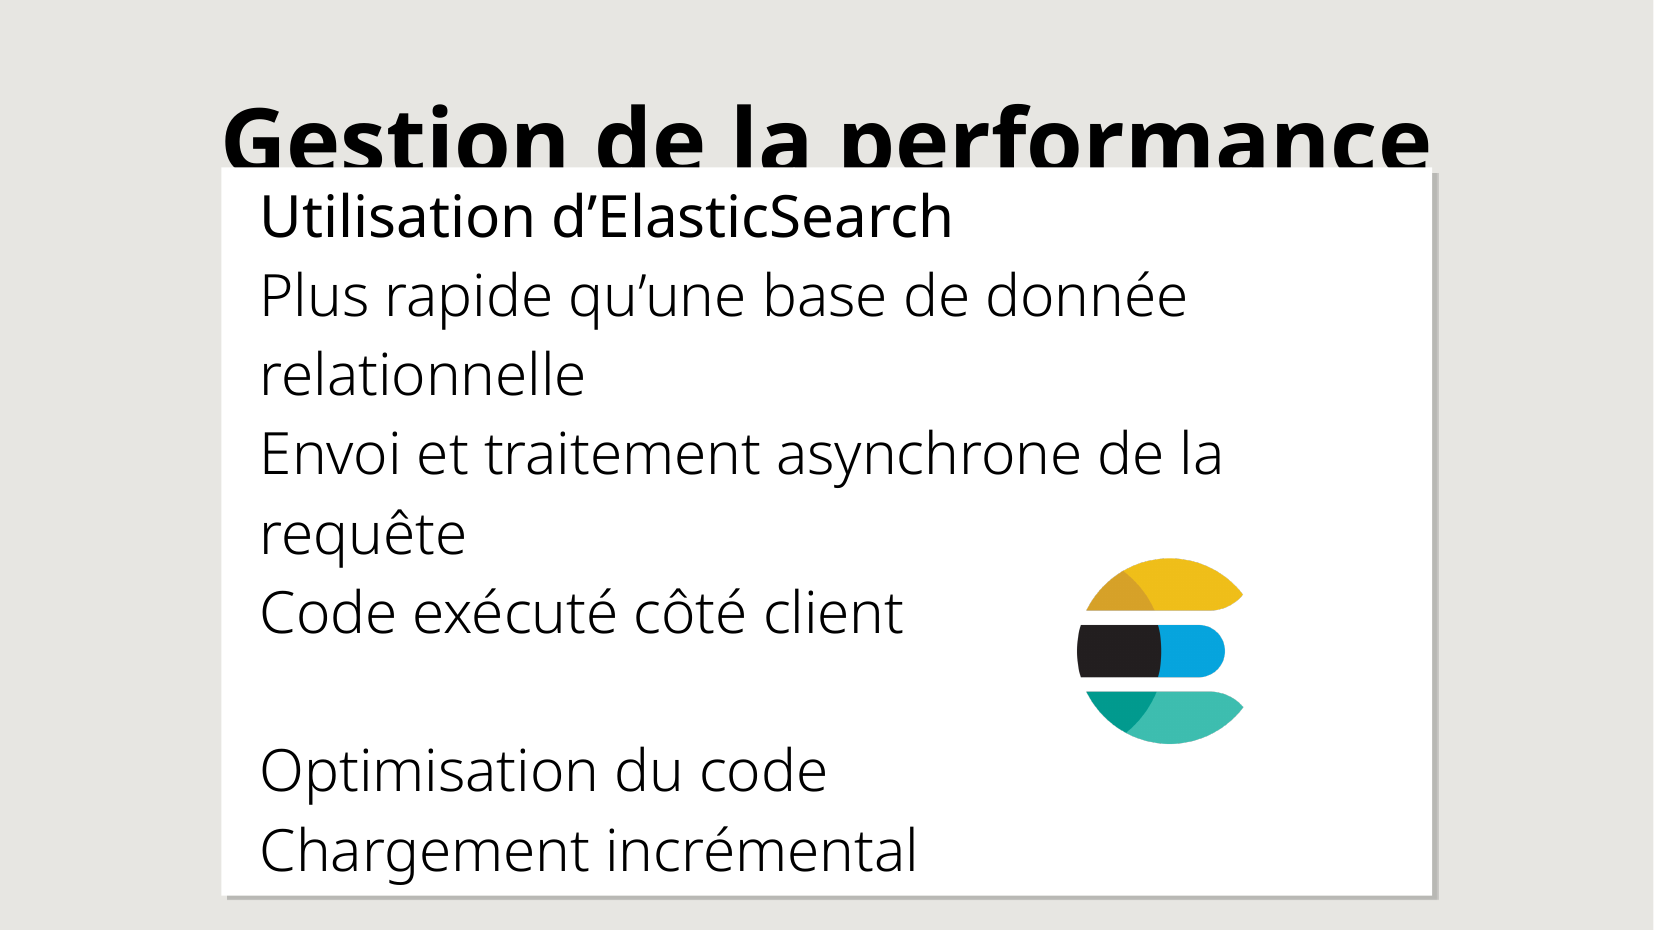

# Gestion de la performance
Utilisation d’ElasticSearch
Plus rapide qu’une base de donnée relationnelle
Envoi et traitement asynchrone de la requête
Code exécuté côté client
Optimisation du code
Chargement incrémental